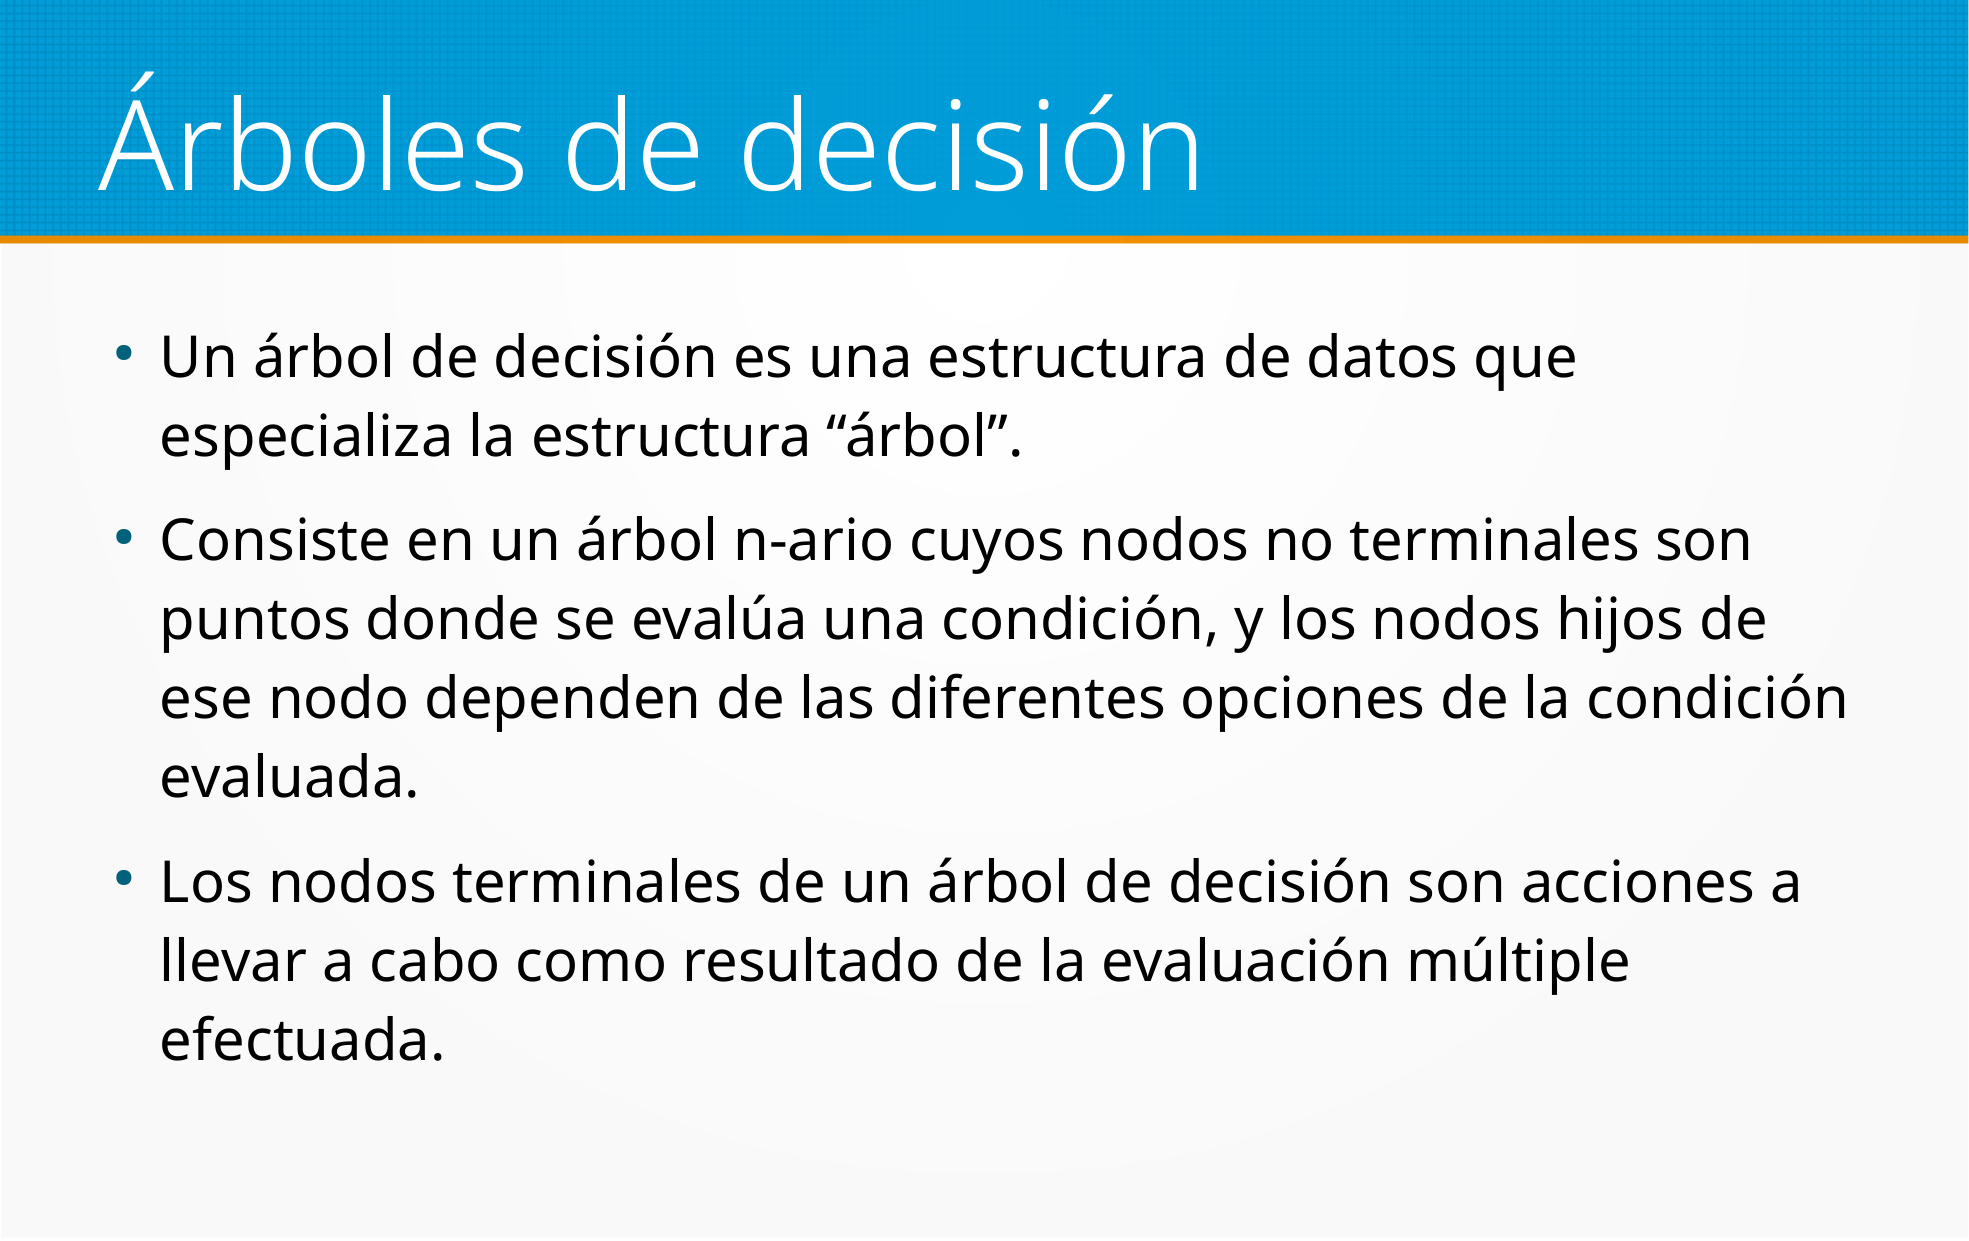

# Árboles de decisión
Un árbol de decisión es una estructura de datos que especializa la estructura “árbol”.
Consiste en un árbol n-ario cuyos nodos no terminales son puntos donde se evalúa una condición, y los nodos hijos de ese nodo dependen de las diferentes opciones de la condición evaluada.
Los nodos terminales de un árbol de decisión son acciones a llevar a cabo como resultado de la evaluación múltiple efectuada.